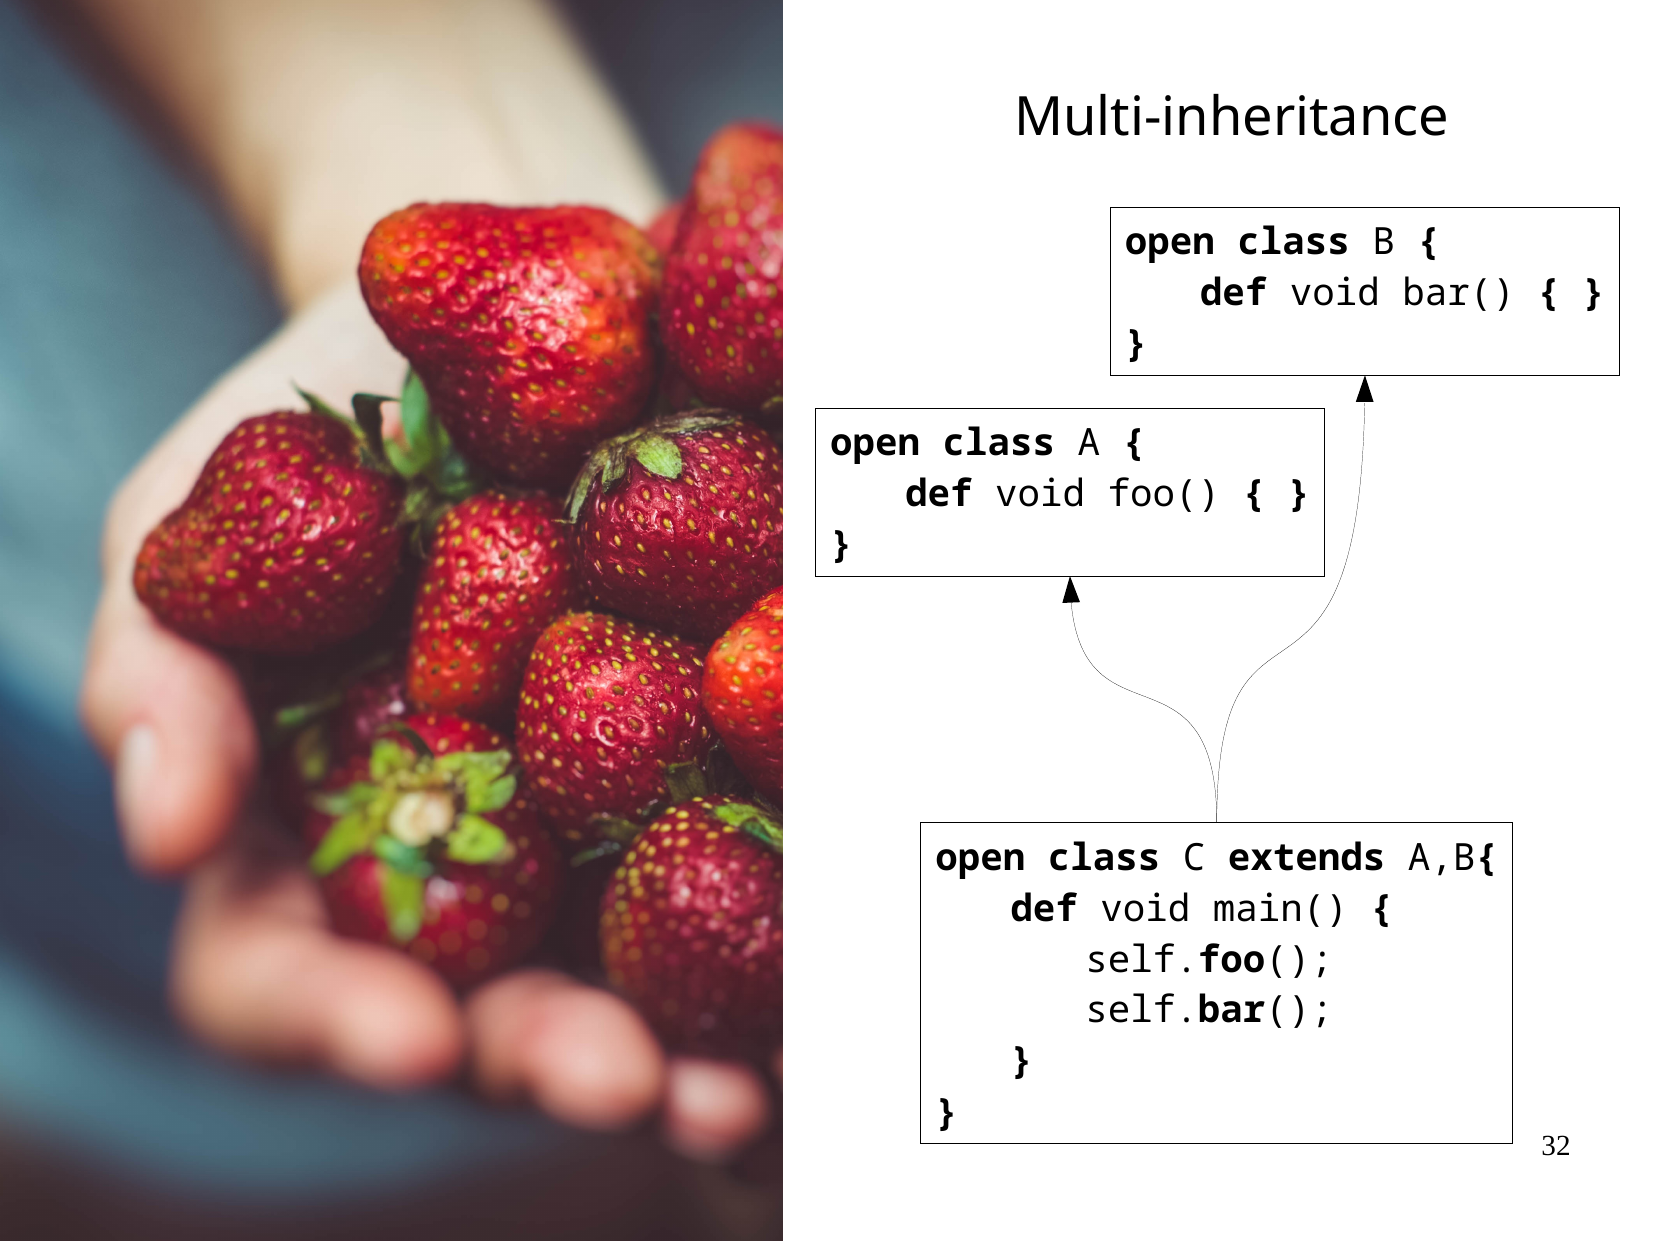

# Multi-inheritance
open class B {
	def void bar() { }
}
open class A {
	def void foo() { }
}
open class C extends A,B{
	def void main() {
		self.foo();
		self.bar();
	}
}
32